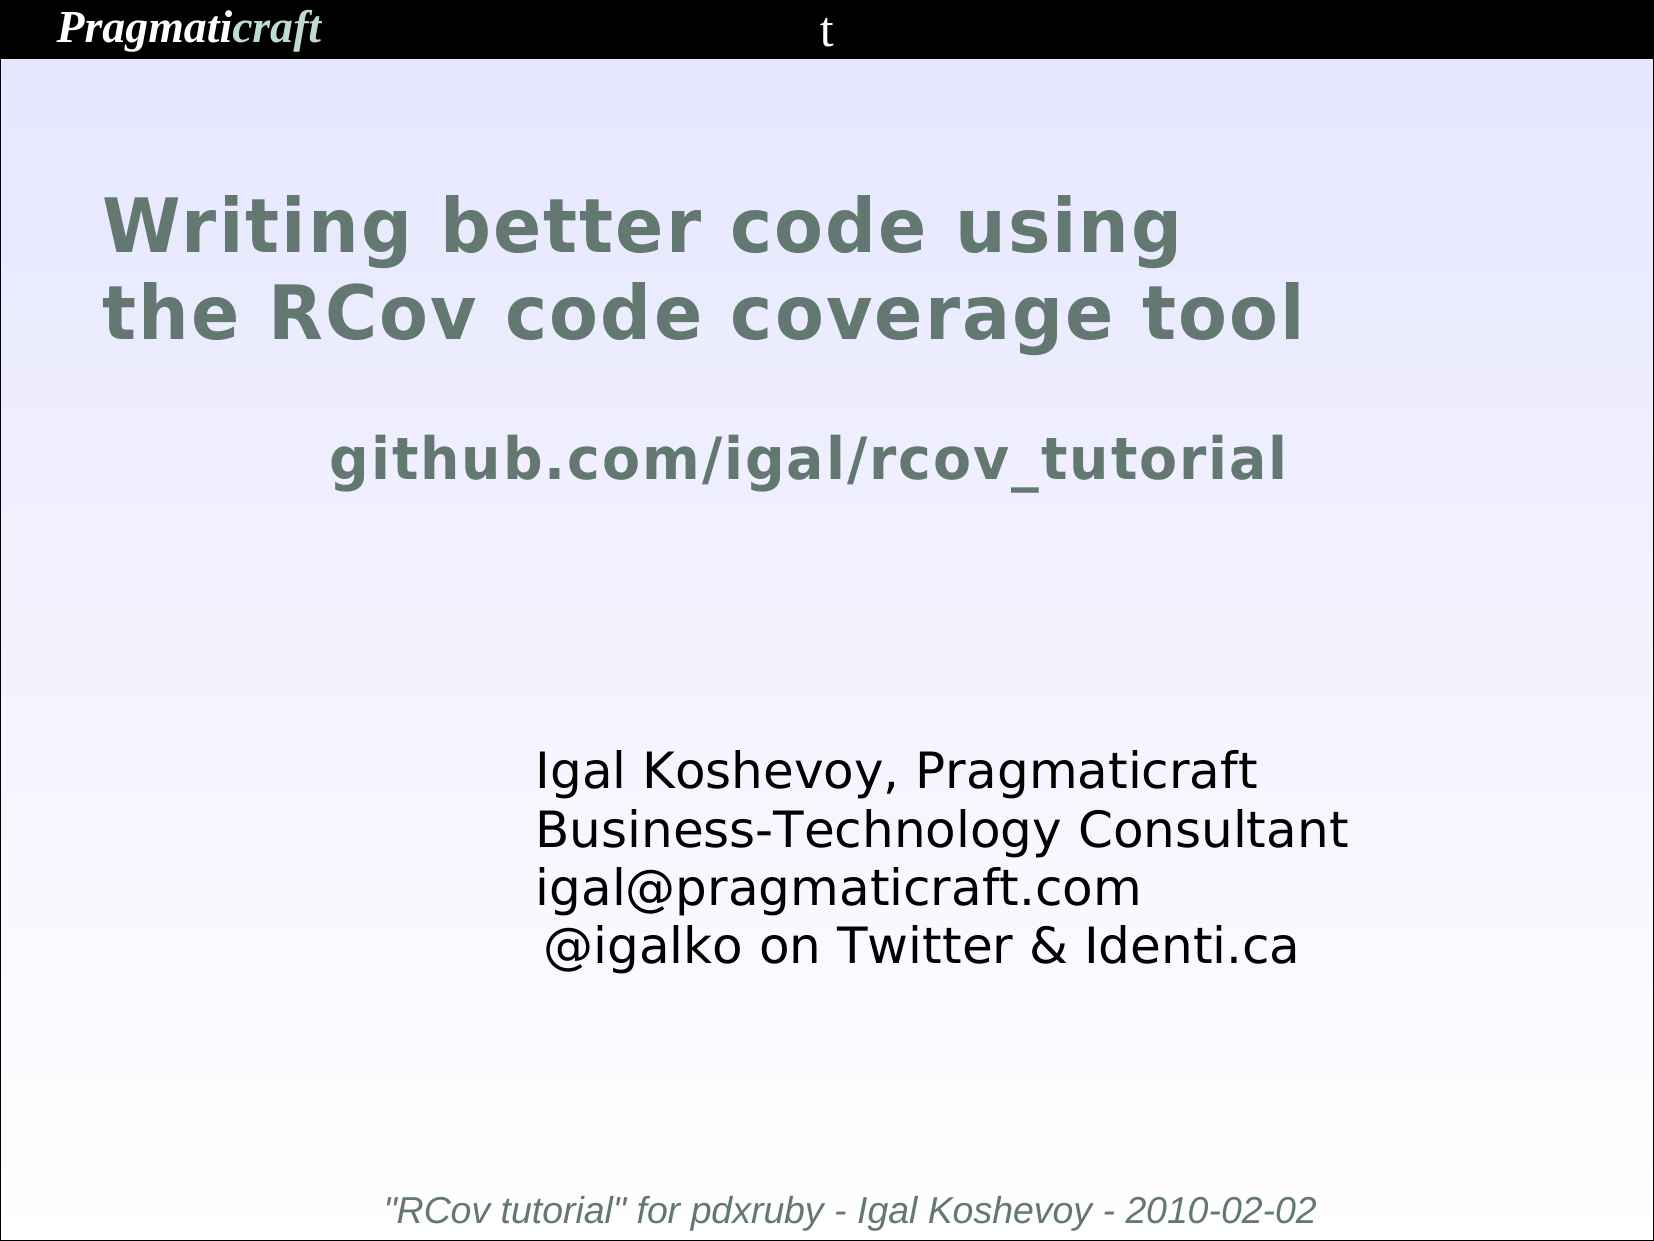

# Writing better code using the RCov code coverage tool github.com/igal/rcov_tutorial
Igal Koshevoy, Pragmaticraft
Business-Technology Consultant
igal@pragmaticraft.com
@igalko on Twitter & Identi.ca